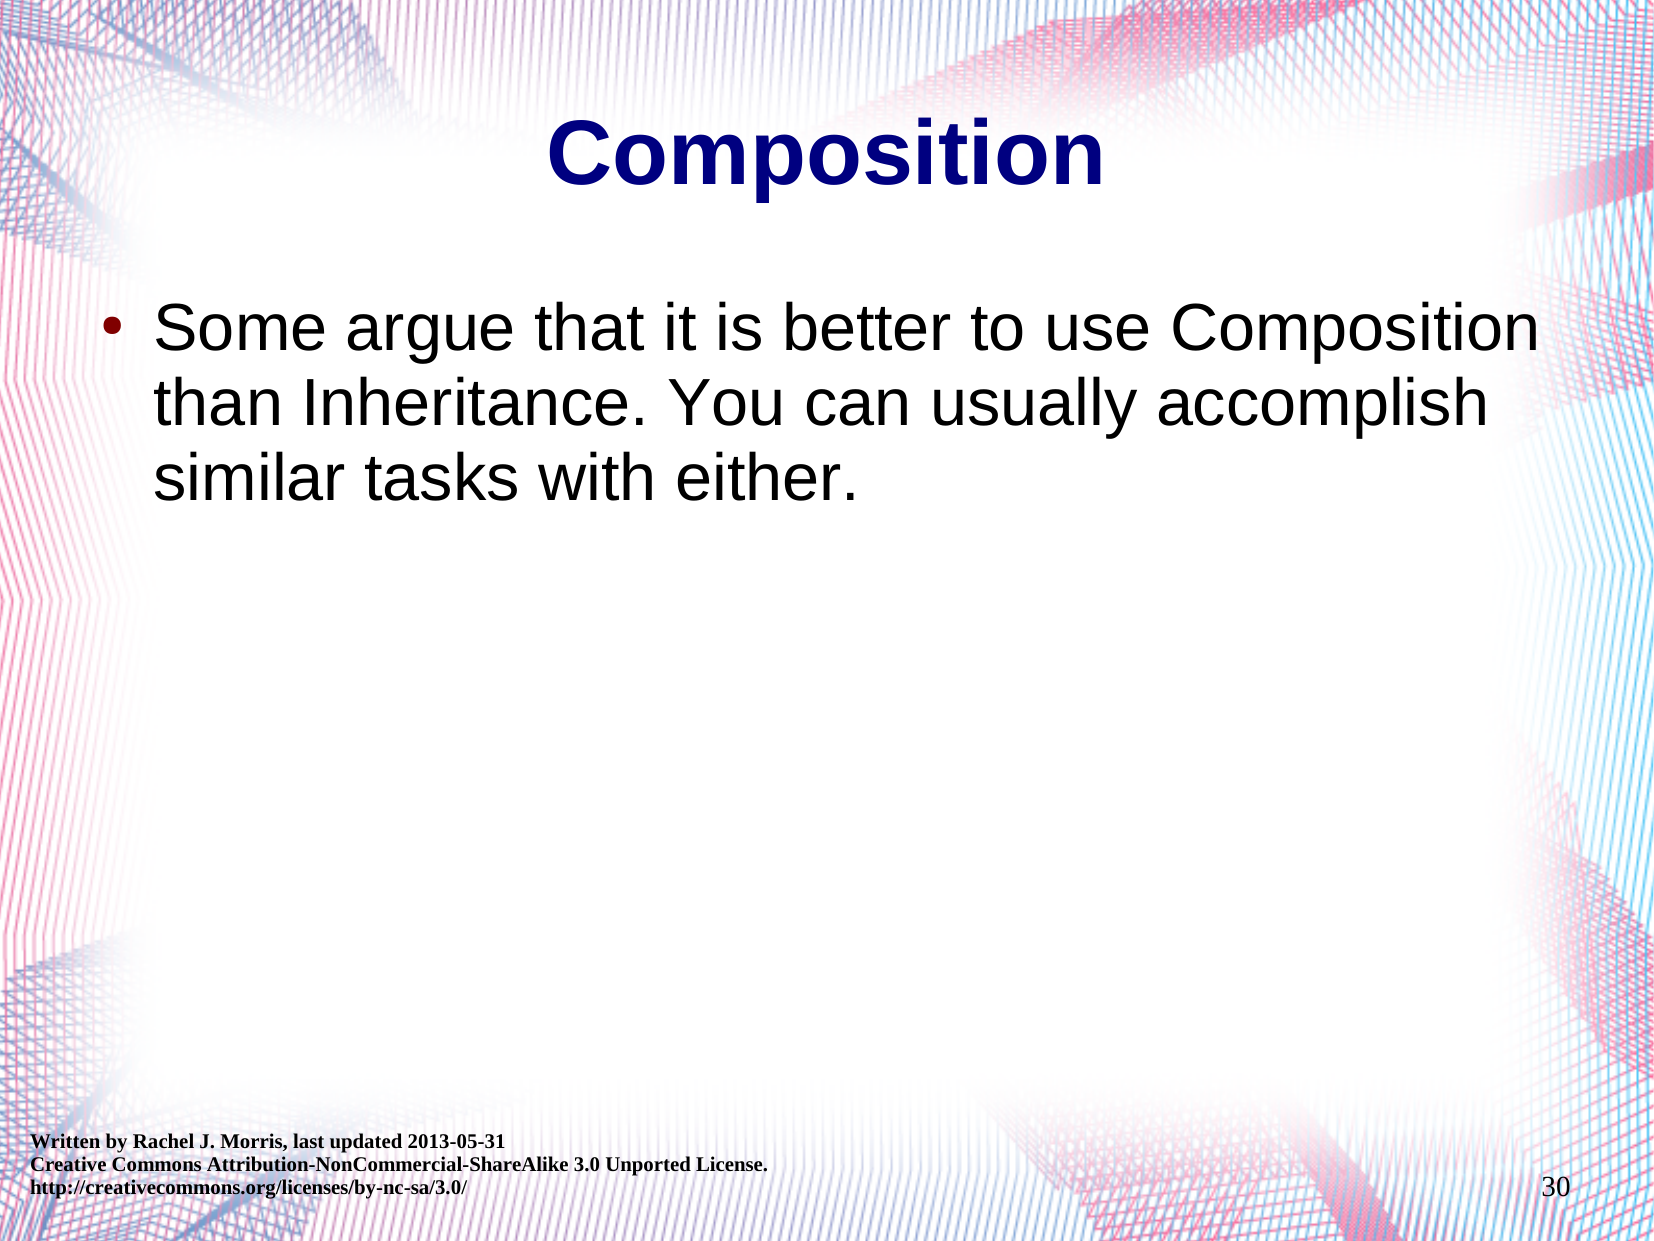

# Composition
Some argue that it is better to use Composition than Inheritance. You can usually accomplish similar tasks with either.
30